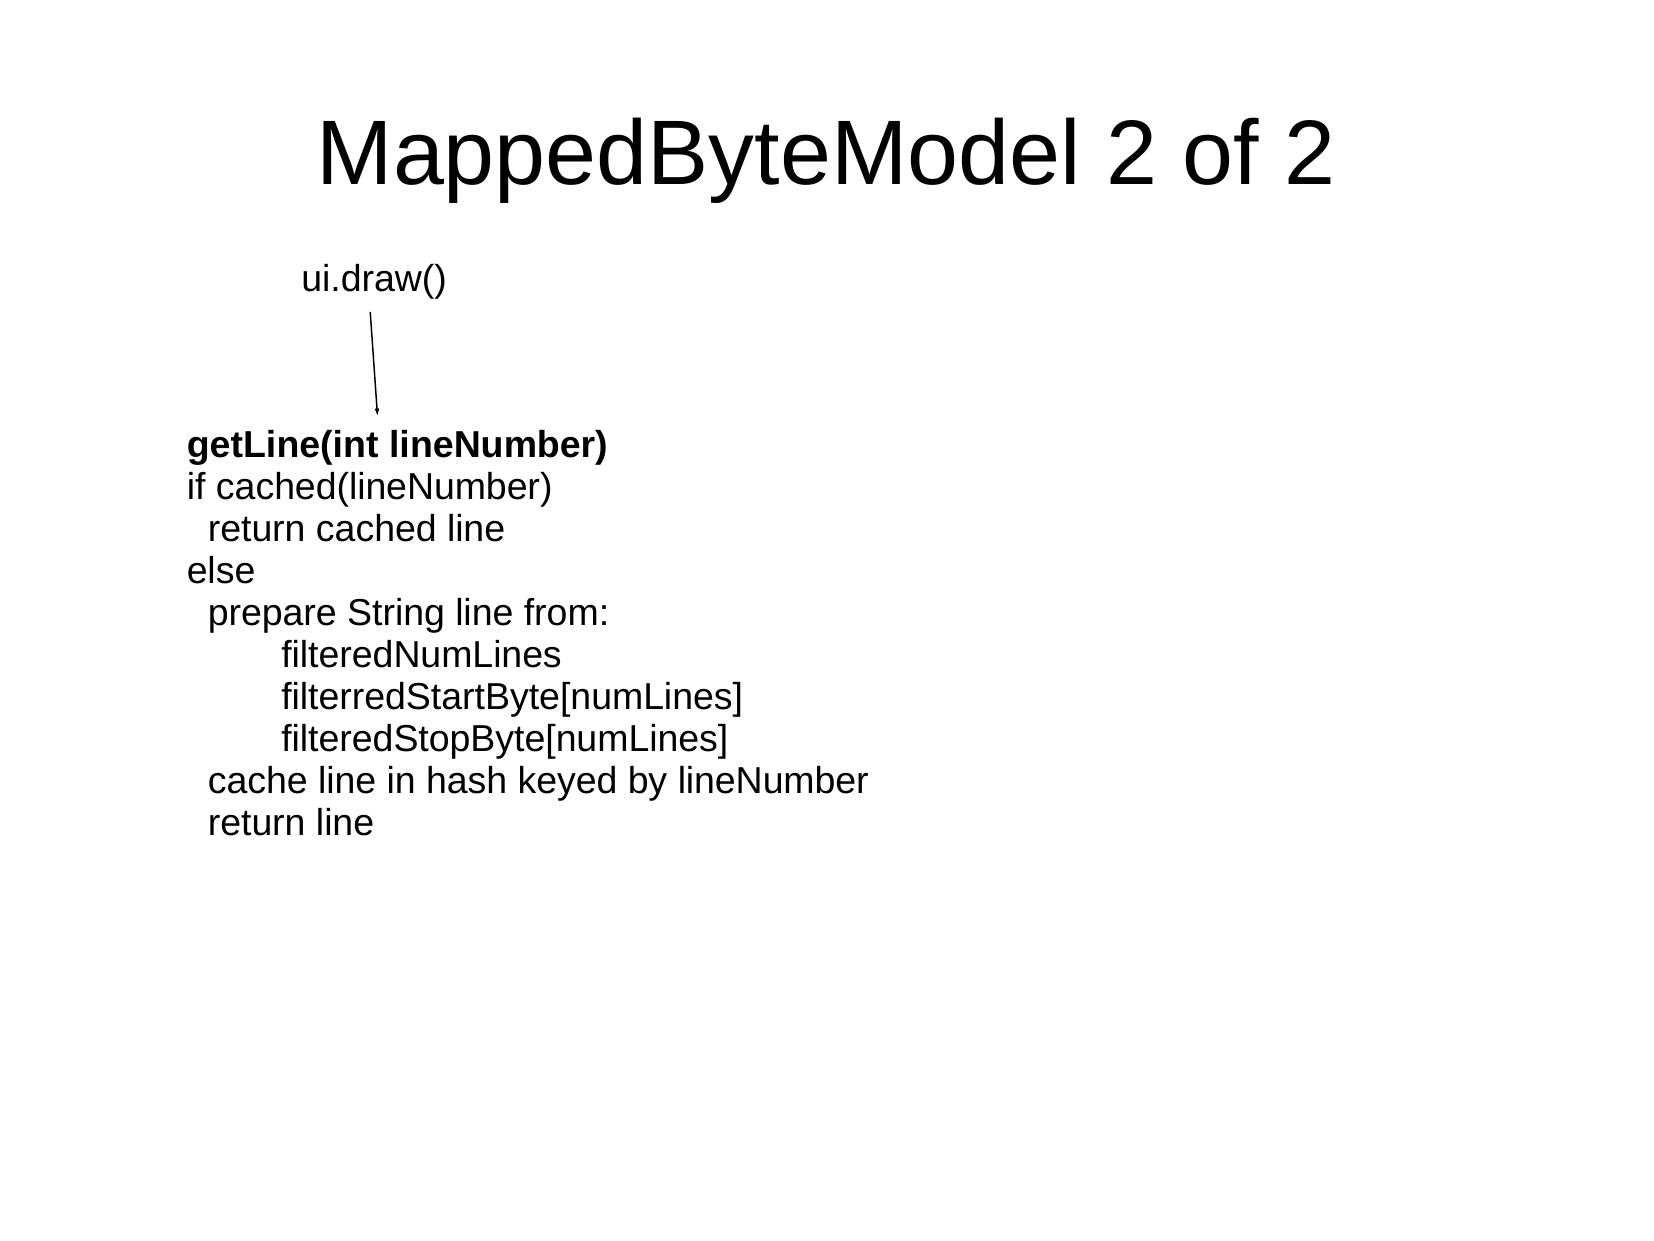

# MappedByteModel 2 of 2
ui.draw()
getLine(int lineNumber)
if cached(lineNumber)
 return cached line
else
 prepare String line from:
 filteredNumLines
 filterredStartByte[numLines]
 filteredStopByte[numLines]
 cache line in hash keyed by lineNumber
 return line